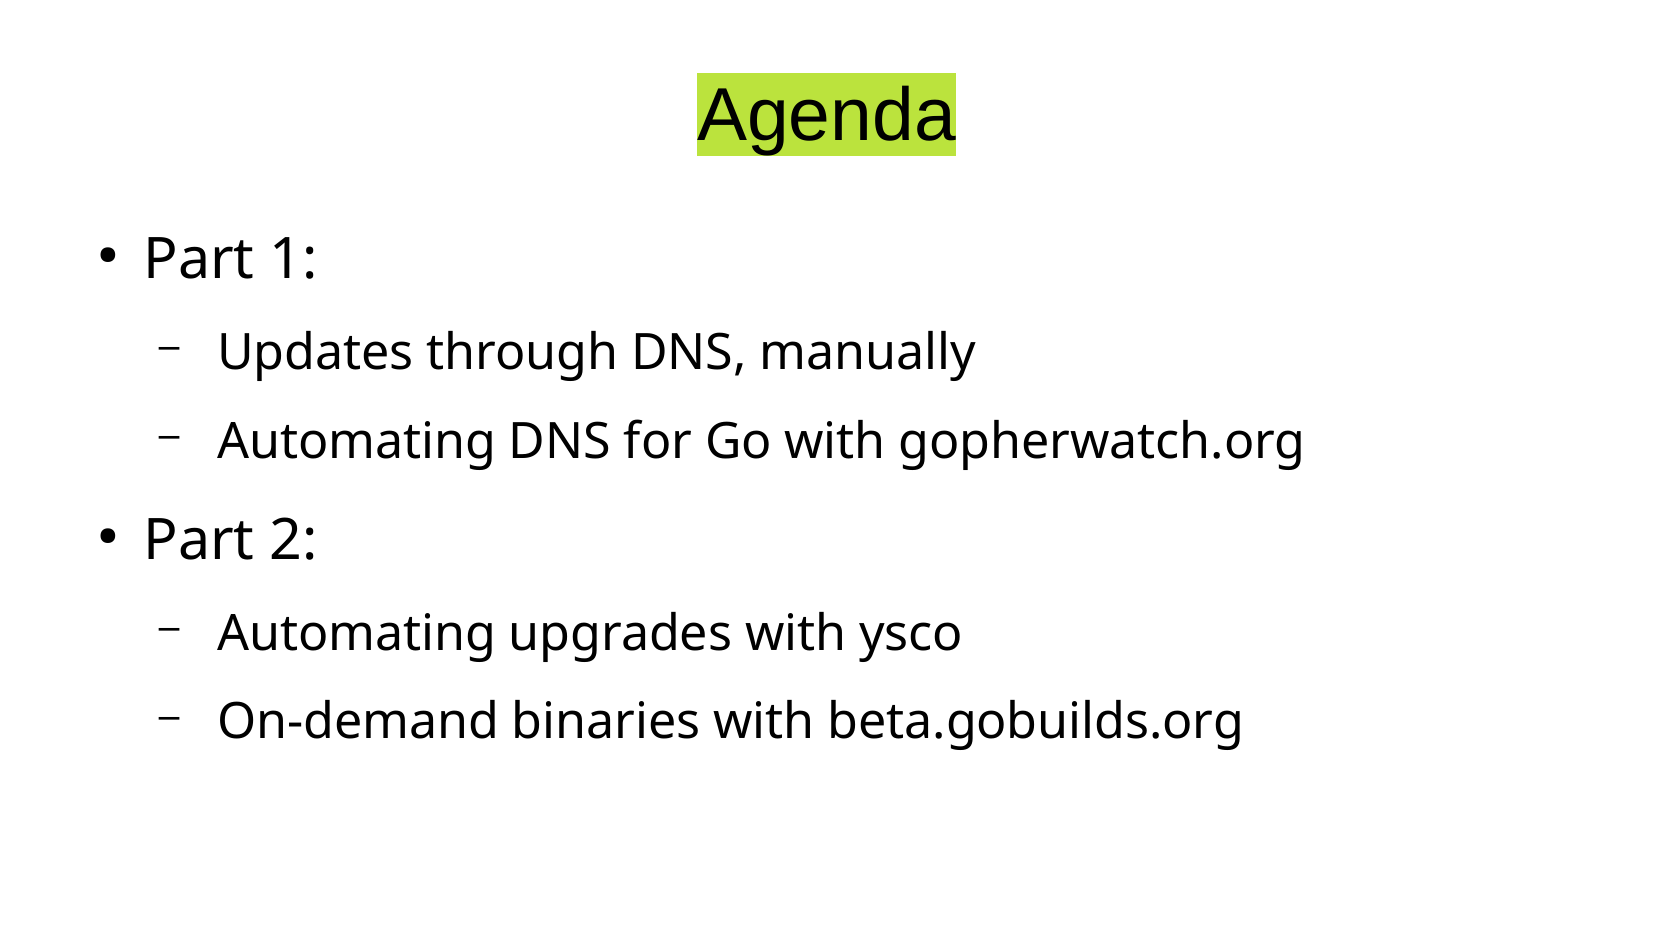

# Agenda
Part 1:
 Updates through DNS, manually
 Automating DNS for Go with gopherwatch.org
Part 2:
 Automating upgrades with ysco
 On-demand binaries with beta.gobuilds.org